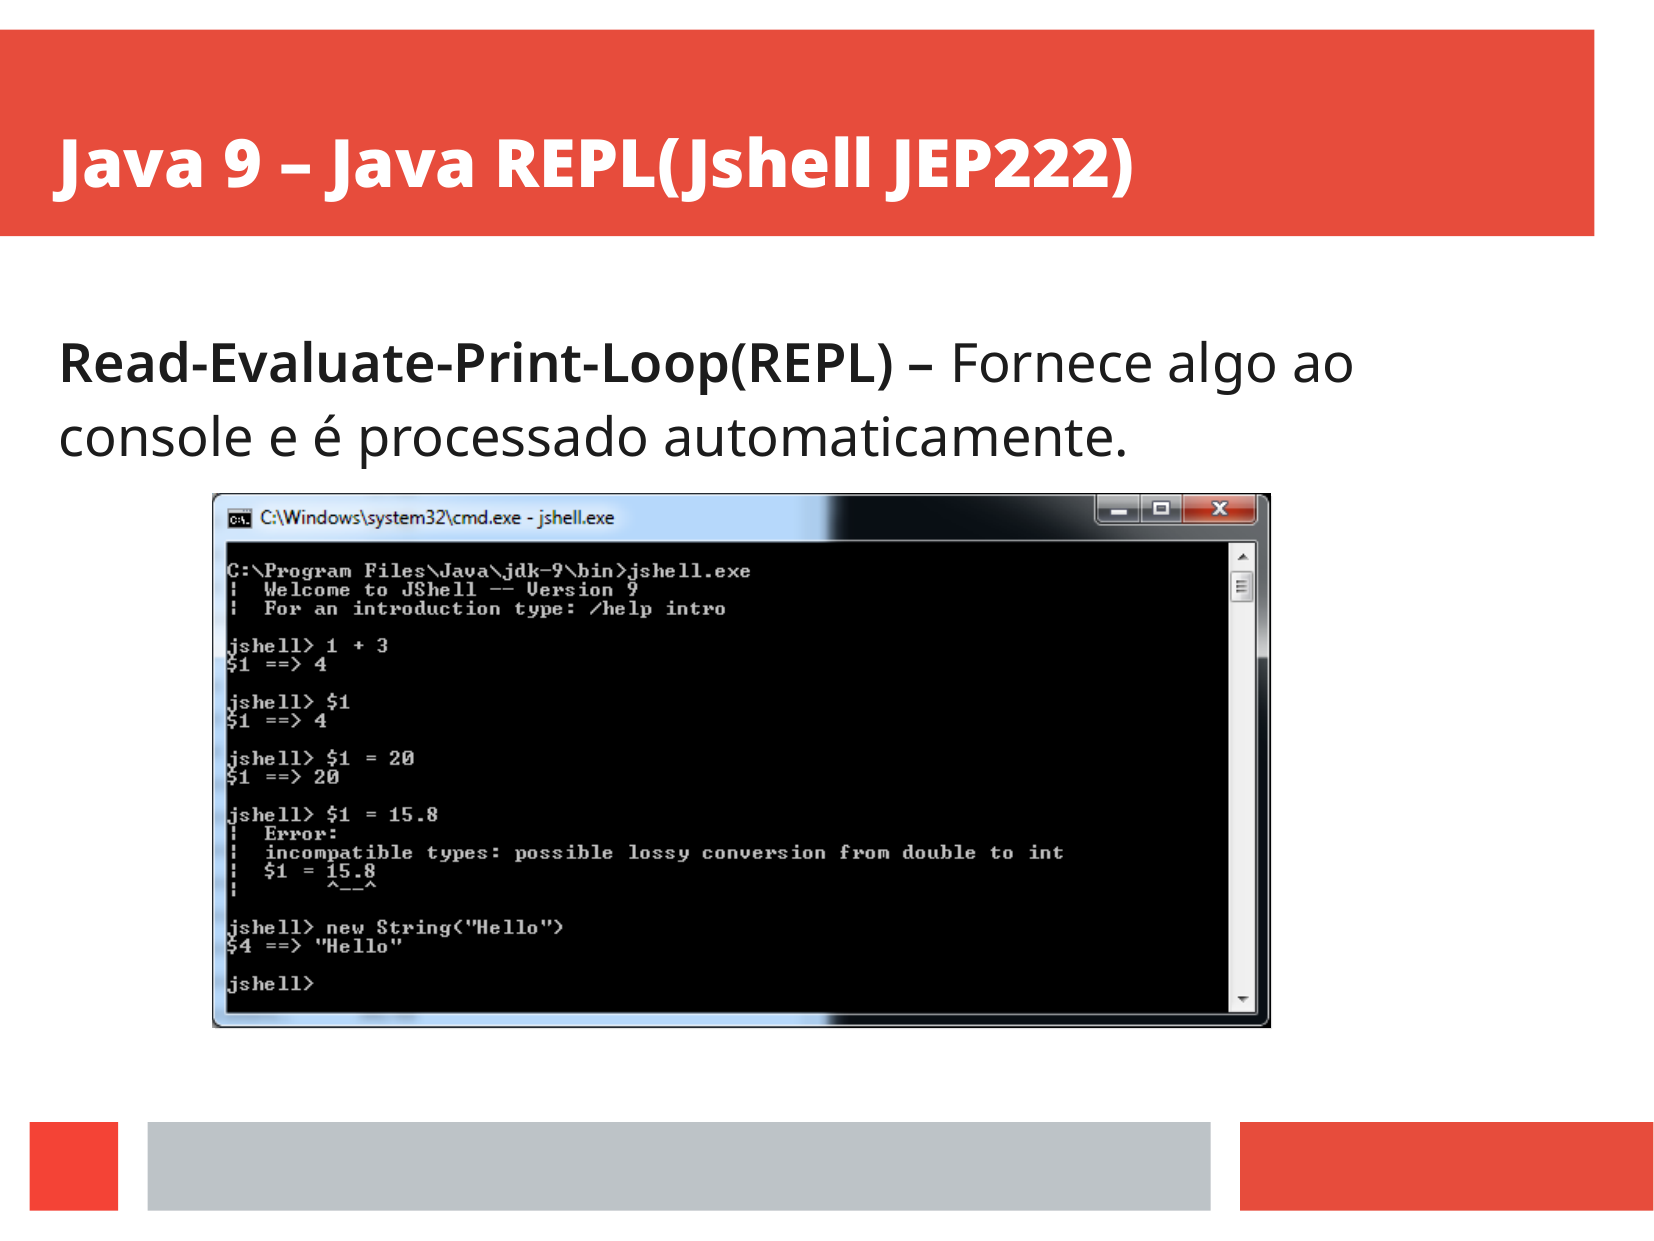

# Java 9 – Java REPL(Jshell JEP222)
Read-Evaluate-Print-Loop(REPL) – Fornece algo ao console e é processado automaticamente.